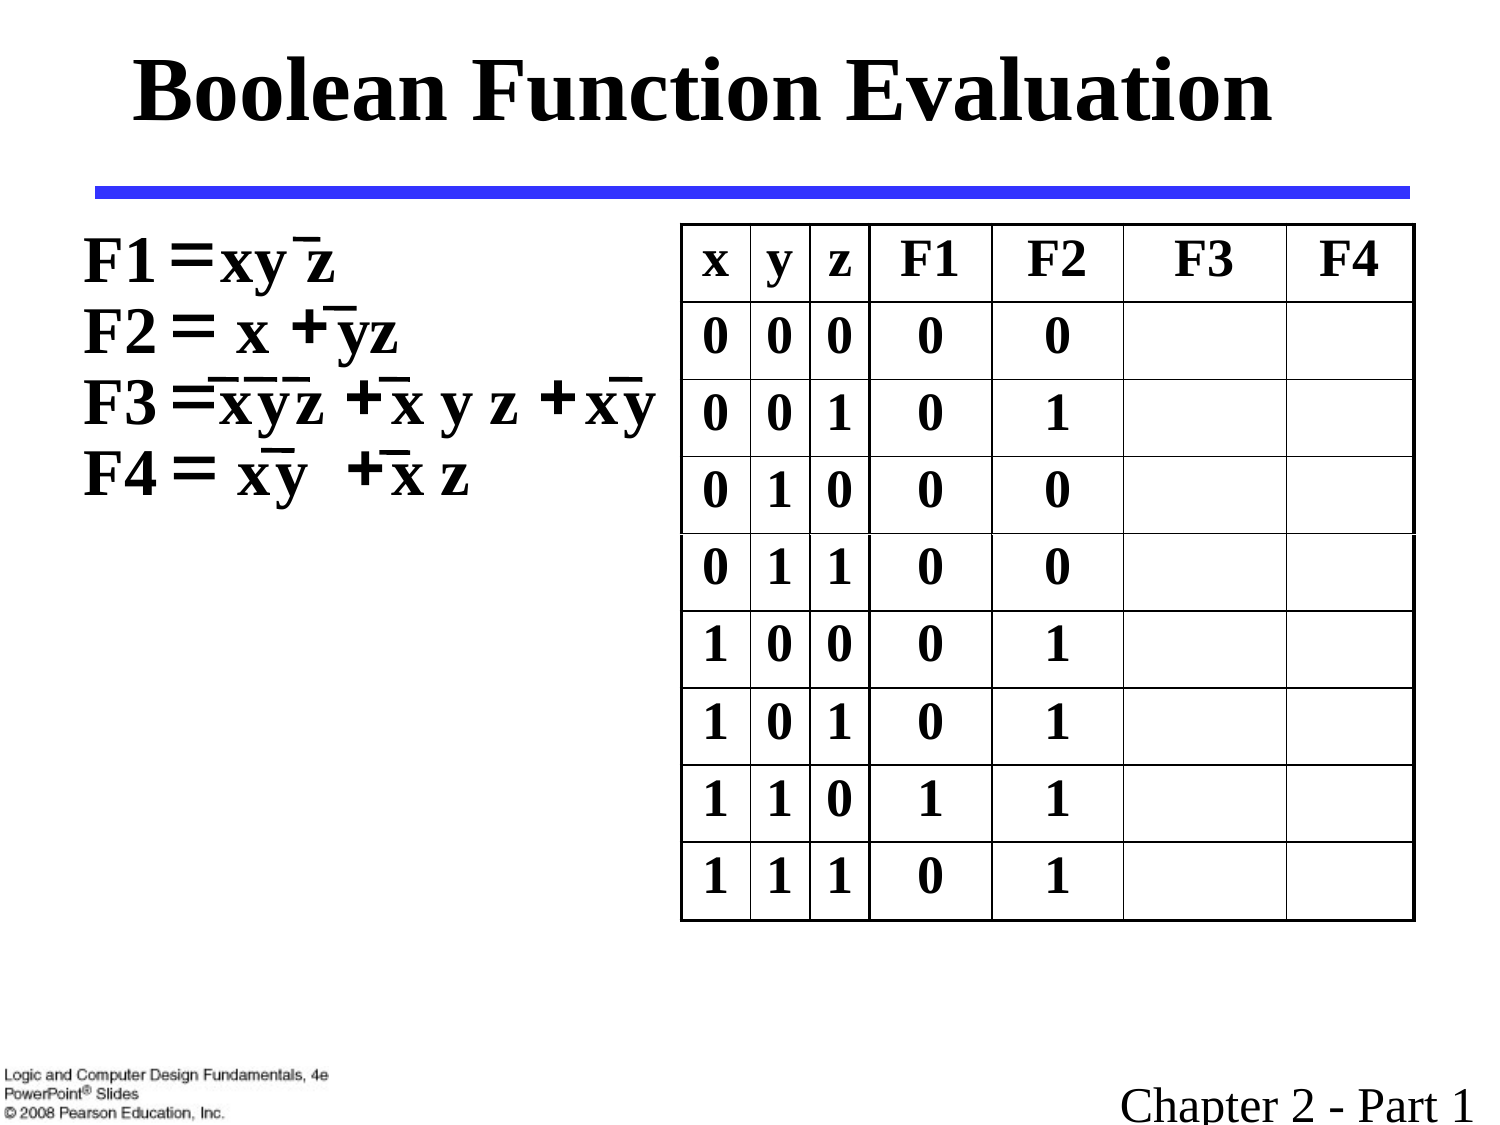

# Boolean Function Evaluation

F1
xy
z


F2
x
y
z



F3
x
y
z
x
 y
z
x
y


F4
x
y
x
z
26